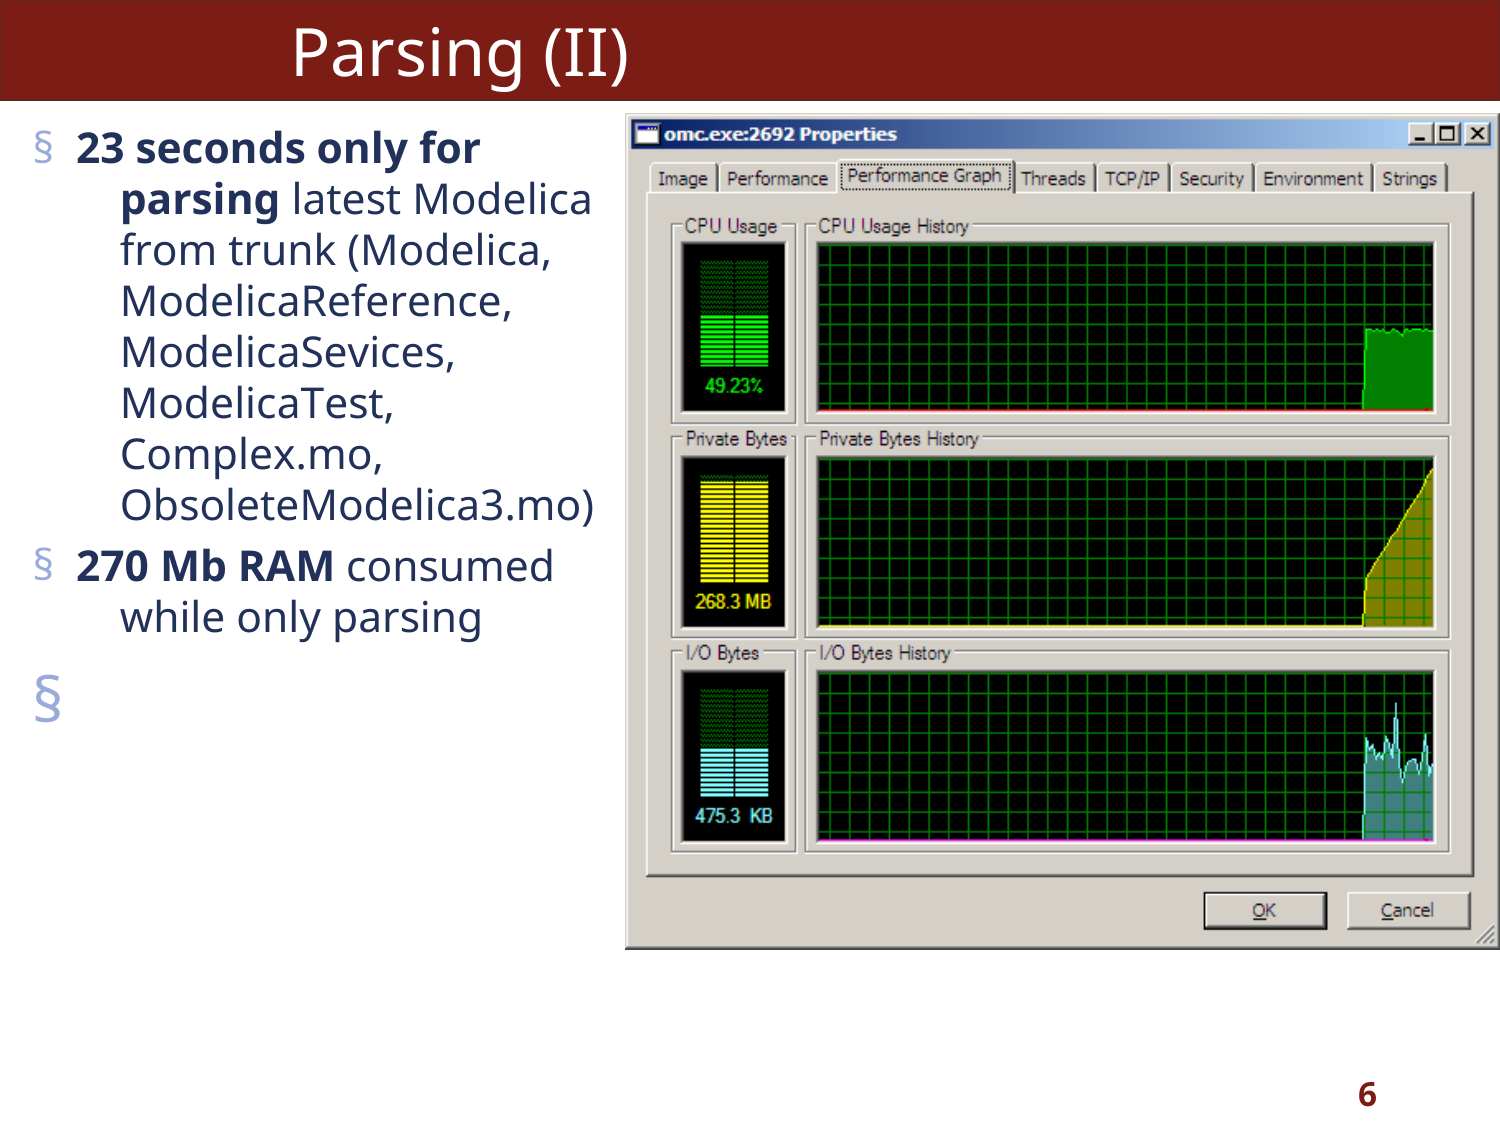

# Parsing (II)
23 seconds only for parsing latest Modelica from trunk (Modelica, ModelicaReference, ModelicaSevices, ModelicaTest, Complex.mo, ObsoleteModelica3.mo)
270 Mb RAM consumed while only parsing
6